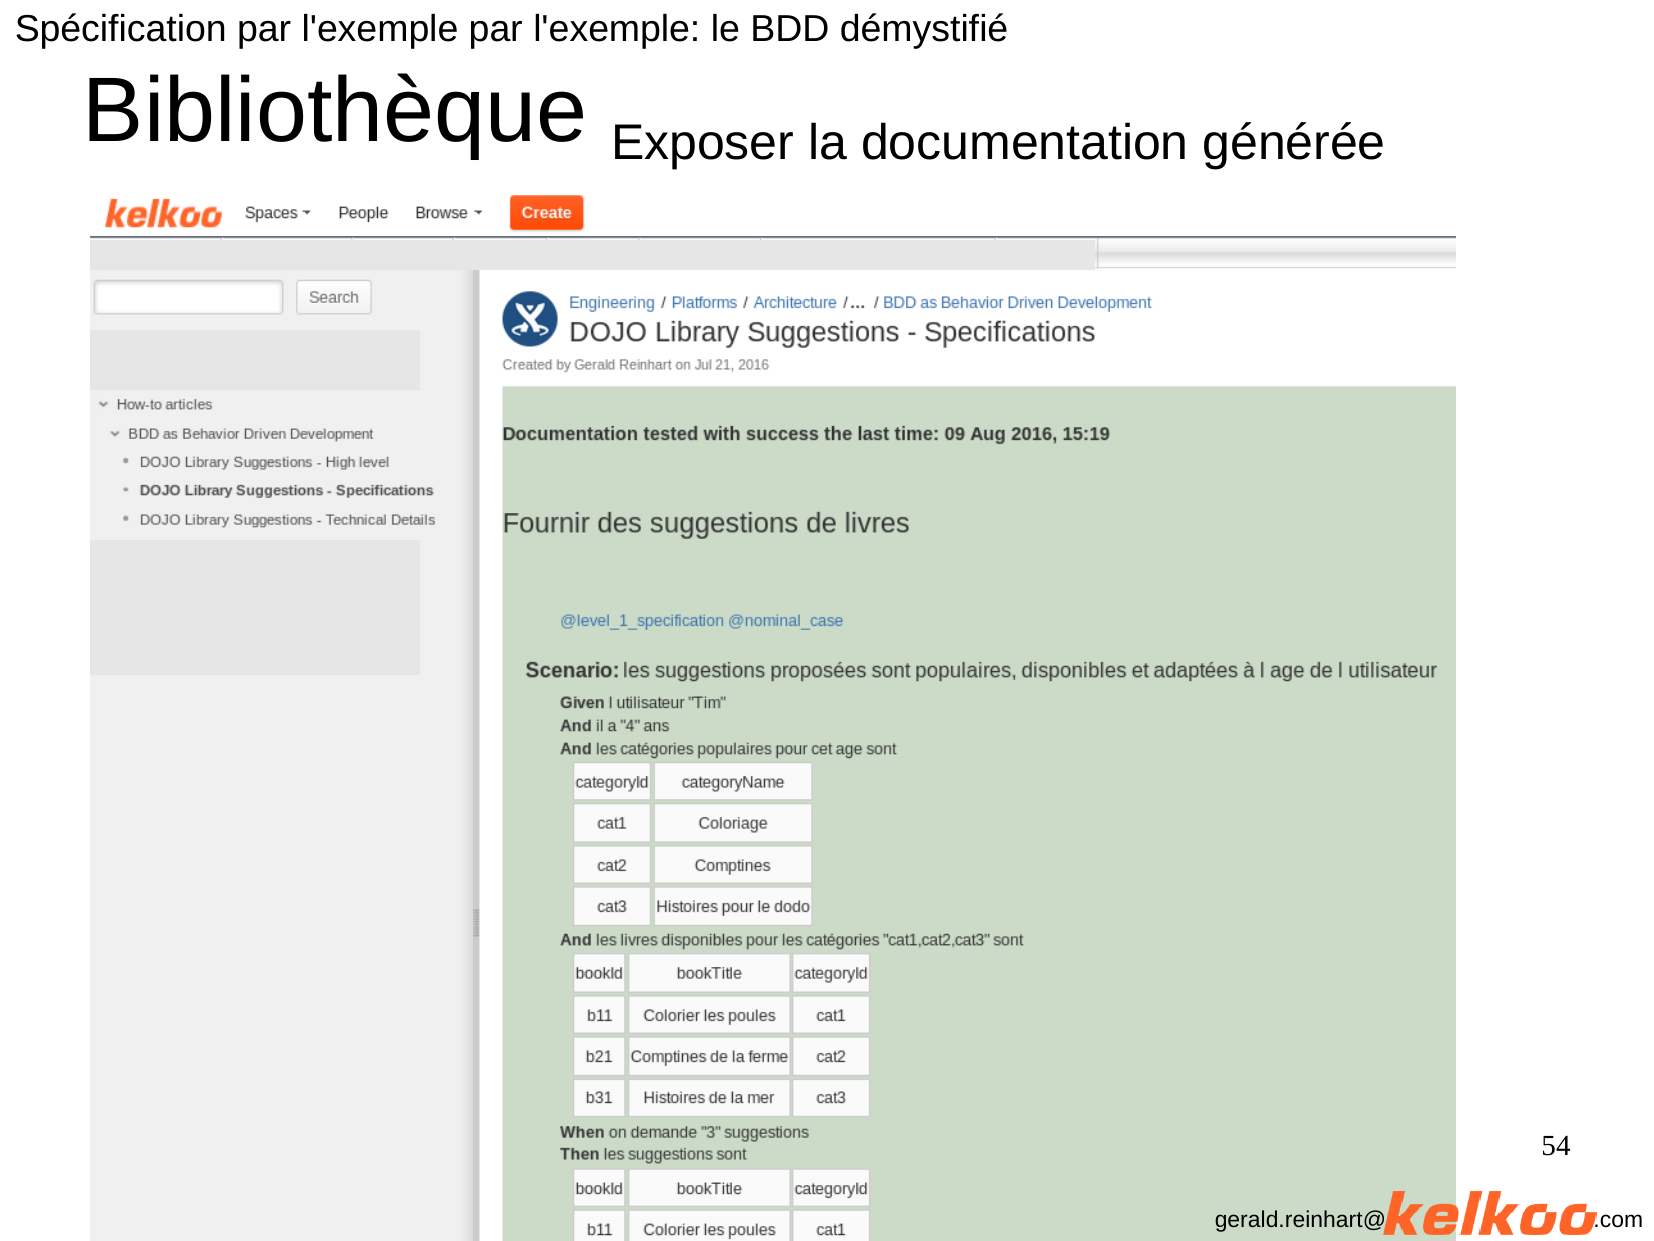

Spécification par l'exemple par l'exemple: le BDD démystifié
Bibliothèque
Exposer la documentation générée
54
 gerald.reinhart@ .com